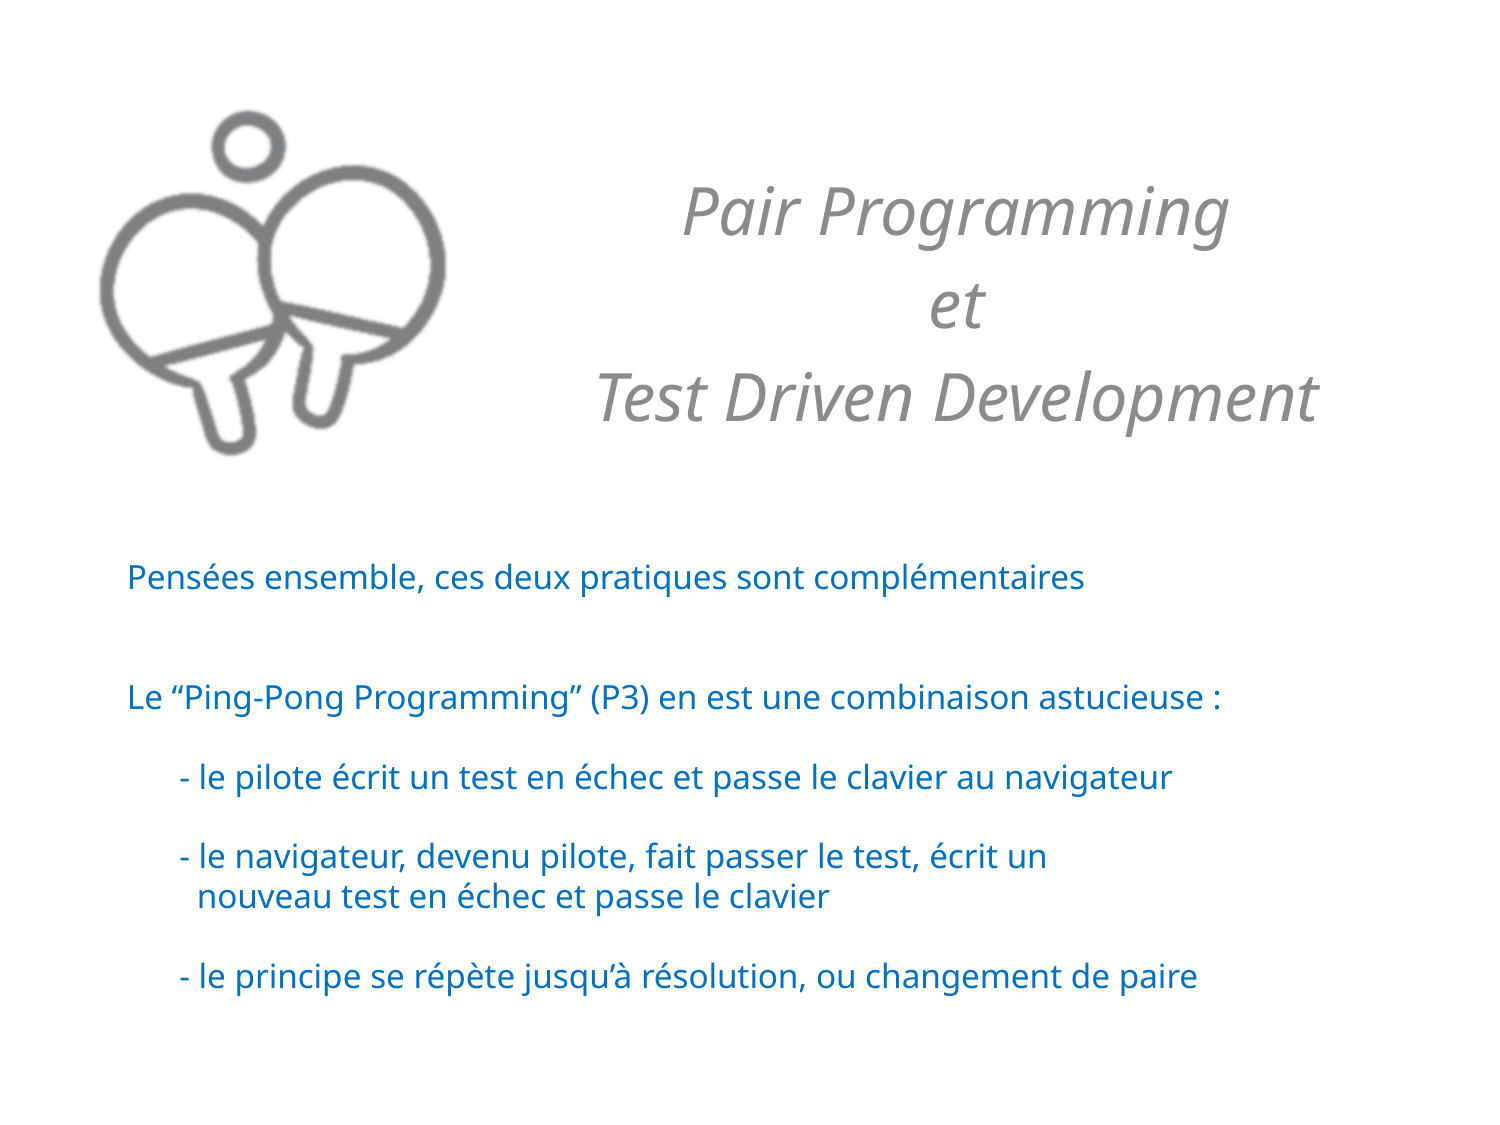

Pair Programming
et
Test Driven Development
Pensées ensemble, ces deux pratiques sont complémentaires
Le “Ping-Pong Programming” (P3) en est une combinaison astucieuse :
 - le pilote écrit un test en échec et passe le clavier au navigateur
 - le navigateur, devenu pilote, fait passer le test, écrit un
 nouveau test en échec et passe le clavier
 - le principe se répète jusqu’à résolution, ou changement de paire